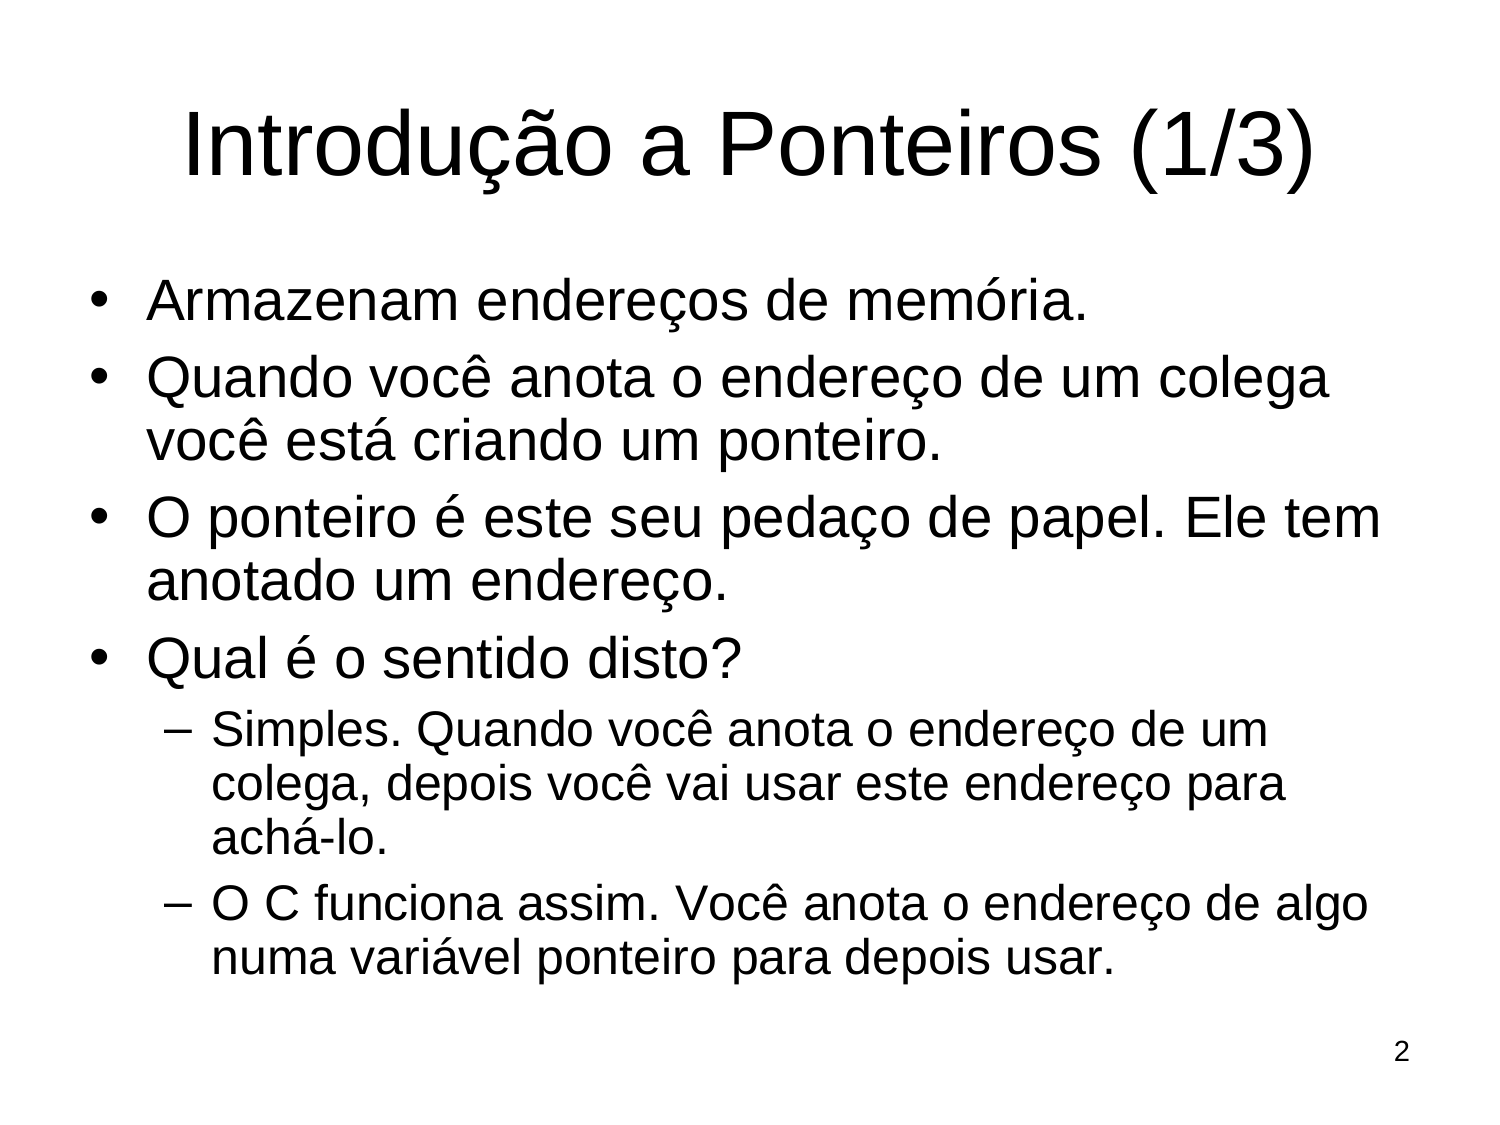

# Introdução a Ponteiros (1/3)
Armazenam endereços de memória.
Quando você anota o endereço de um colega você está criando um ponteiro.
O ponteiro é este seu pedaço de papel. Ele tem anotado um endereço.
Qual é o sentido disto?
Simples. Quando você anota o endereço de um colega, depois você vai usar este endereço para achá-lo.
O C funciona assim. Você anota o endereço de algo numa variável ponteiro para depois usar.
2